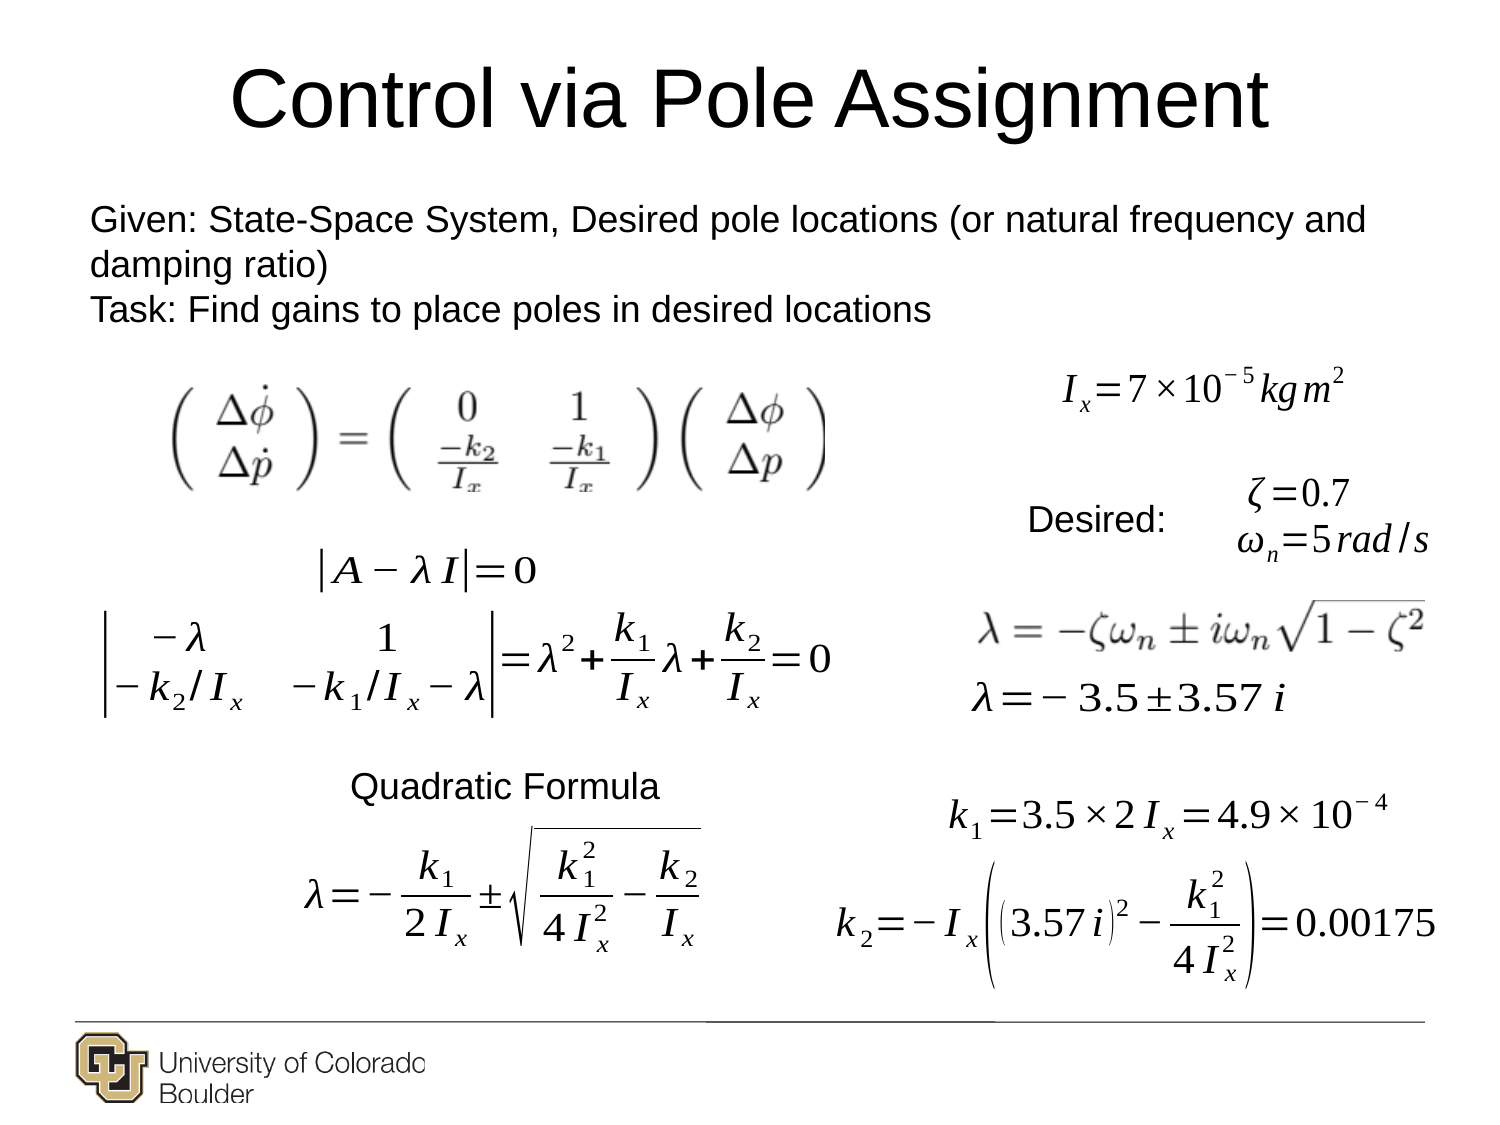

# Control via Pole Assignment
Given: State-Space System, Desired pole locations (or natural frequency and damping ratio)
Task: Find gains to place poles in desired locations
Desired:
Quadratic Formula